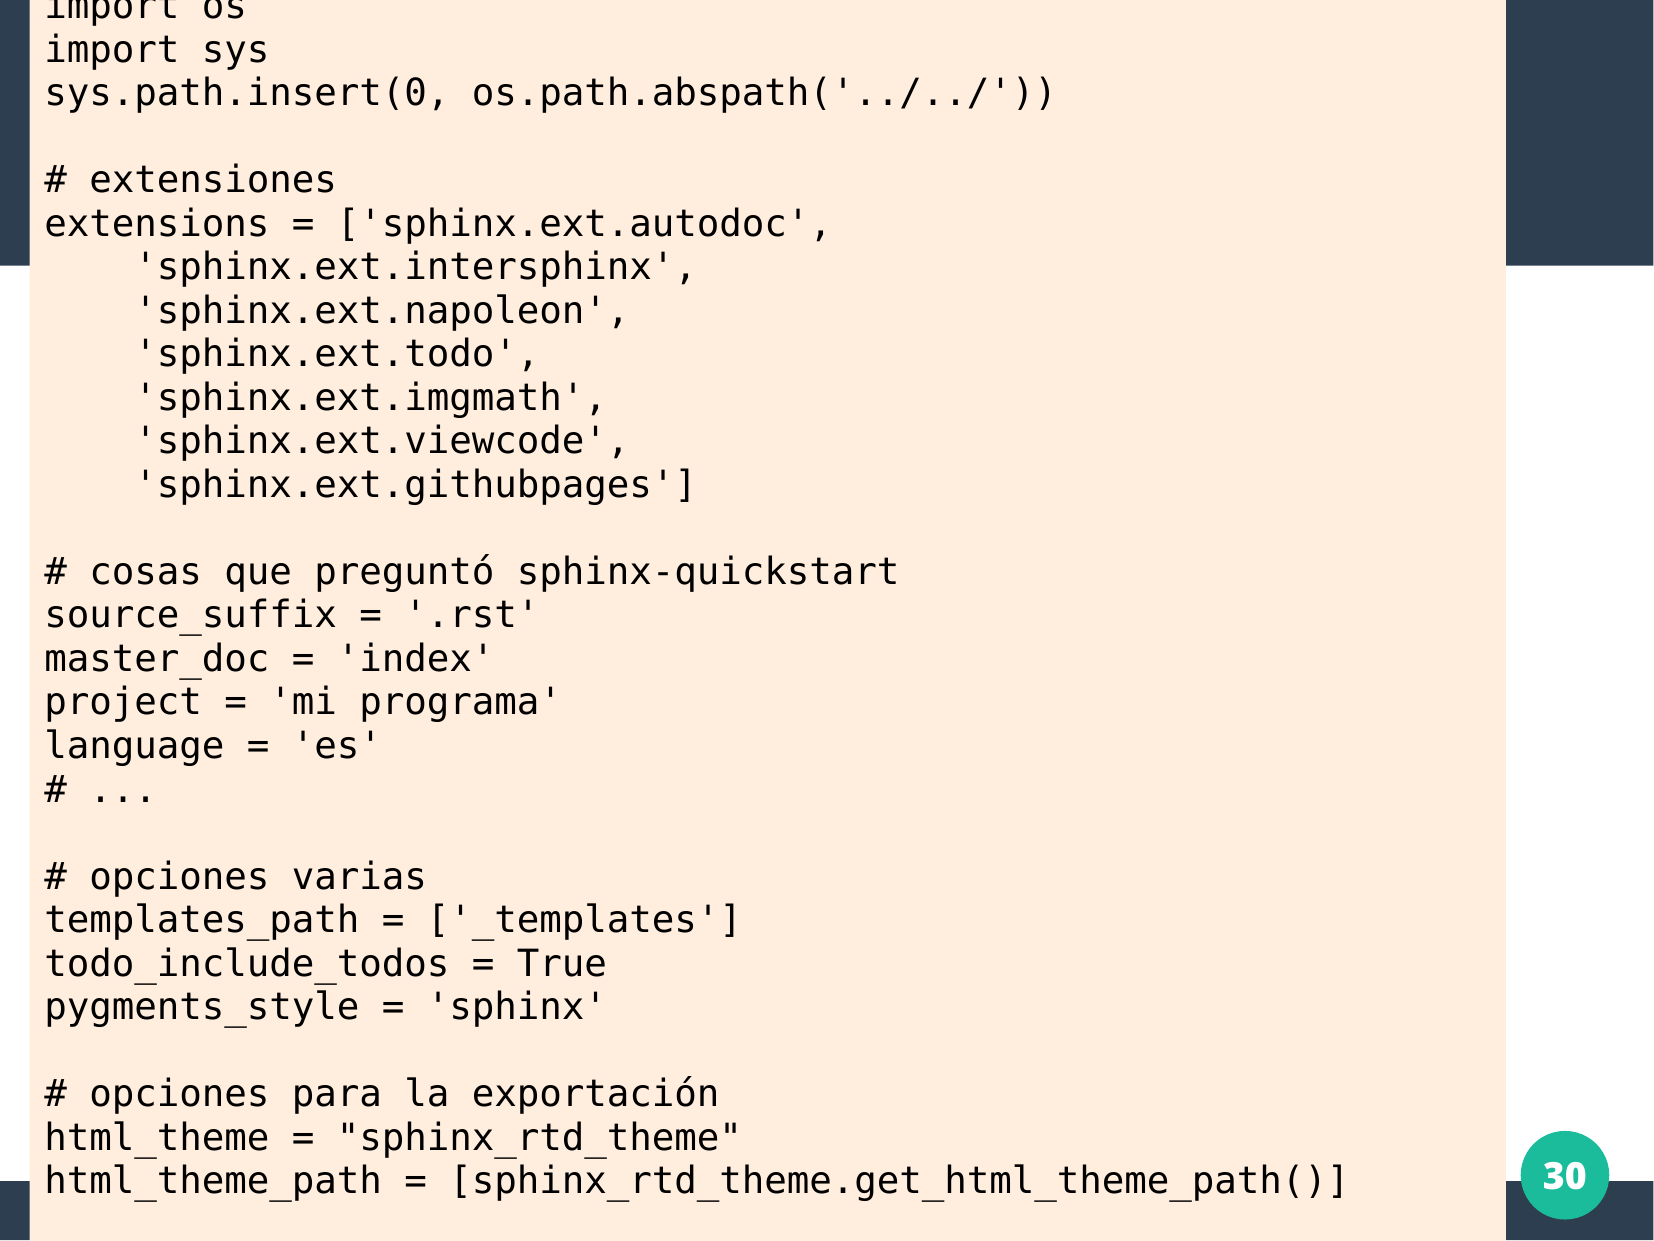

# importar nuestro código
import os
import sys
sys.path.insert(0, os.path.abspath('../../'))
# extensiones
extensions = ['sphinx.ext.autodoc',
 'sphinx.ext.intersphinx',
 'sphinx.ext.napoleon',
 'sphinx.ext.todo',
 'sphinx.ext.imgmath',
 'sphinx.ext.viewcode',
 'sphinx.ext.githubpages']
# cosas que preguntó sphinx-quickstart
source_suffix = '.rst'
master_doc = 'index'
project = 'mi programa'
language = 'es'
# ...
# opciones varias
templates_path = ['_templates']
todo_include_todos = True
pygments_style = 'sphinx'
# opciones para la exportación
html_theme = "sphinx_rtd_theme"
html_theme_path = [sphinx_rtd_theme.get_html_theme_path()]
latex_elements = {
# ...
}
30